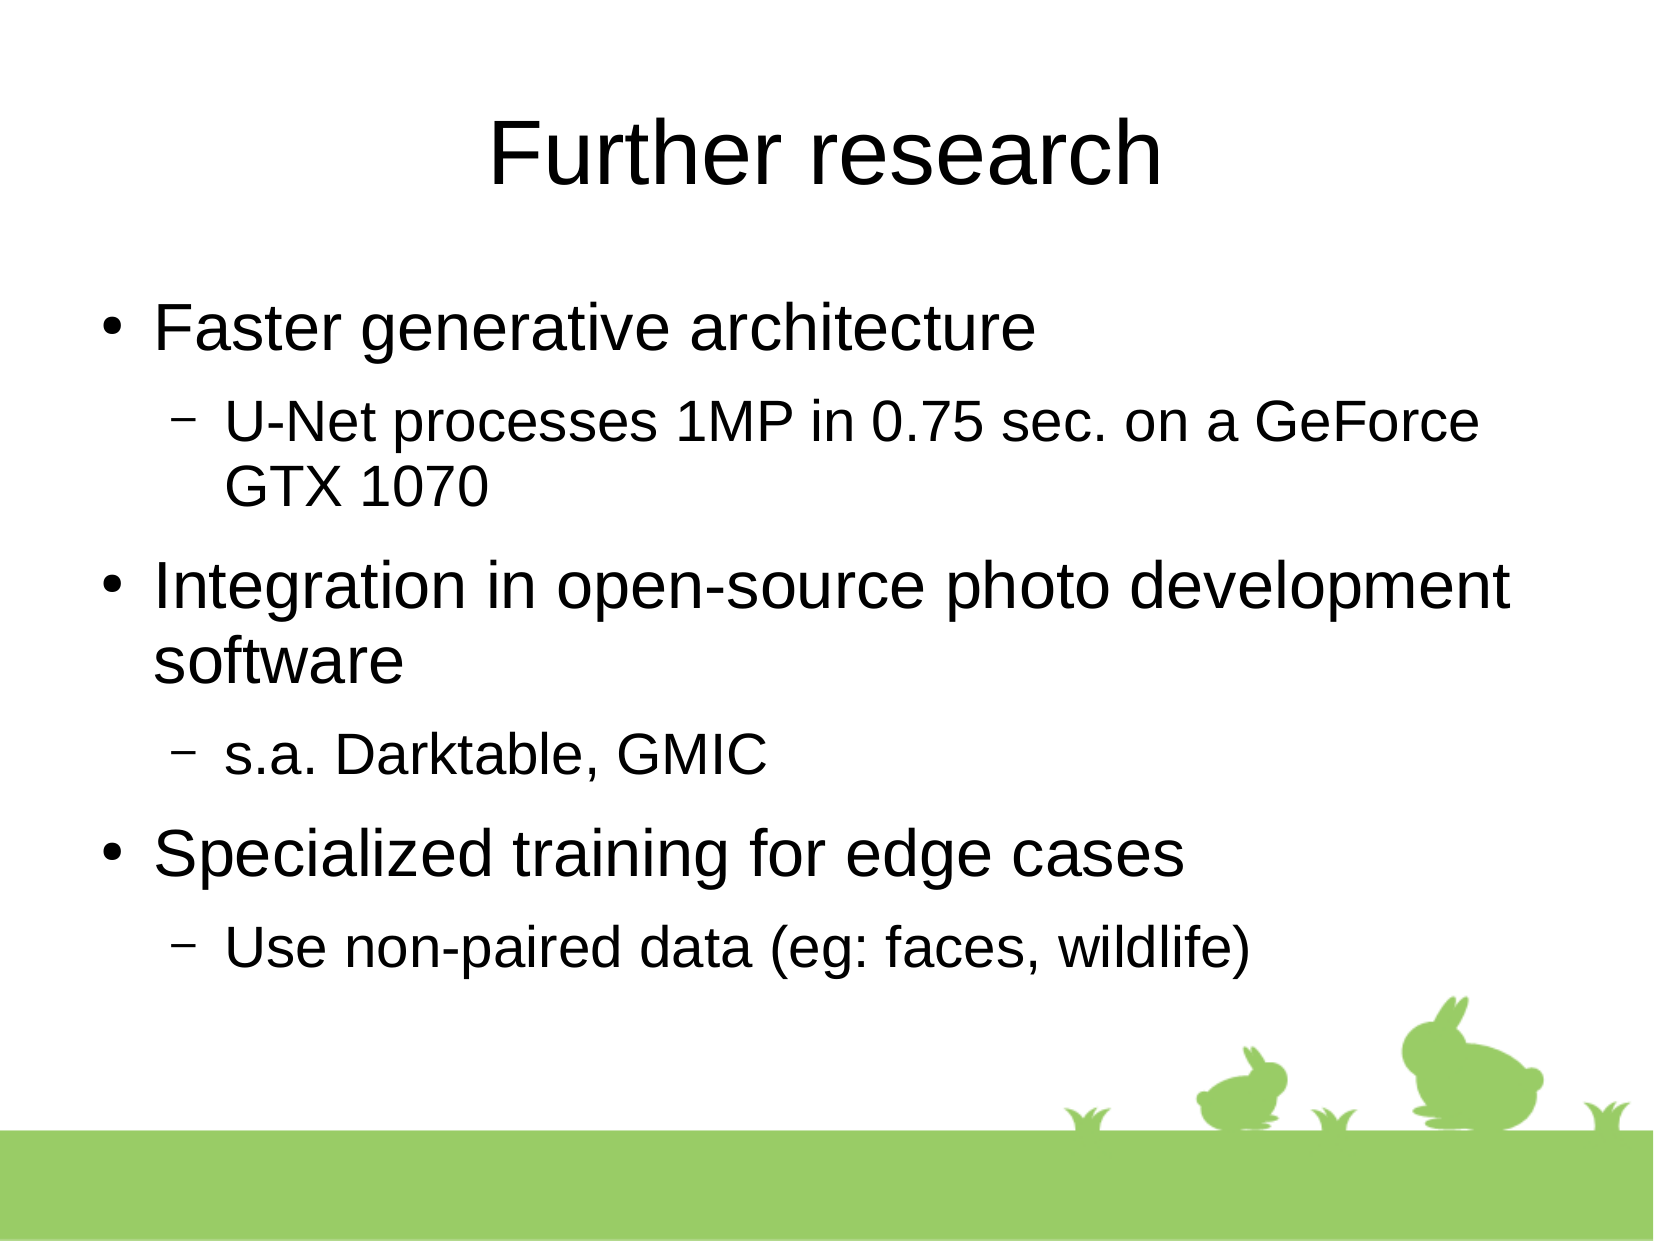

# Further research
Faster generative architecture
U-Net processes 1MP in 0.75 sec. on a GeForce GTX 1070
Integration in open-source photo development software
s.a. Darktable, GMIC
Specialized training for edge cases
Use non-paired data (eg: faces, wildlife)